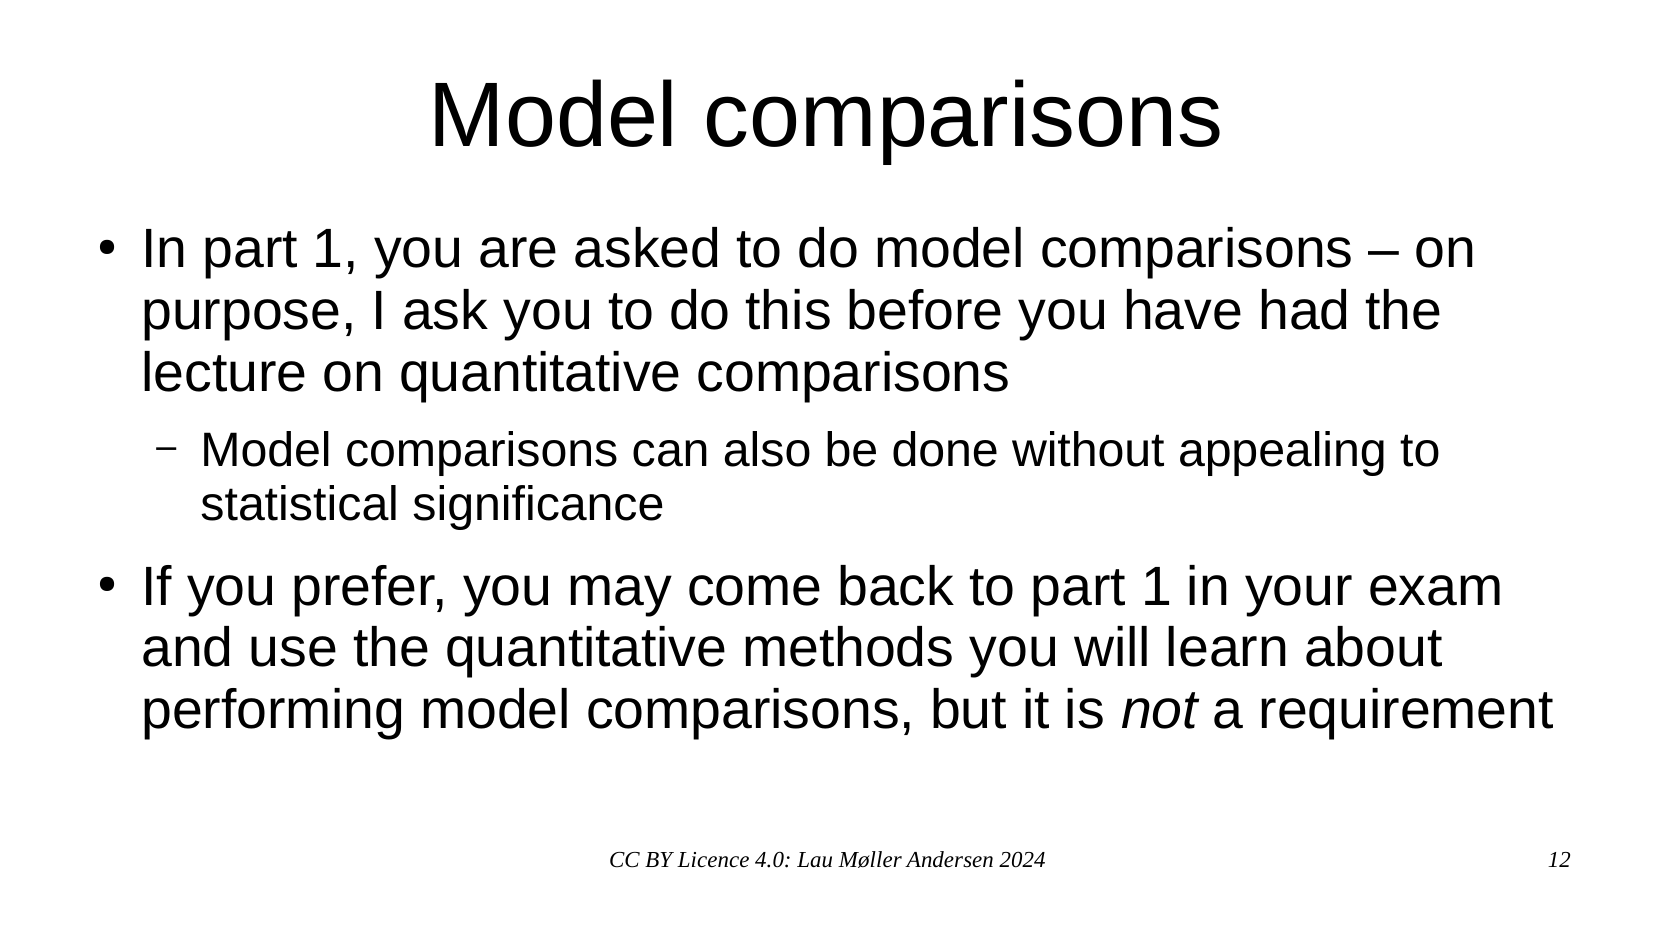

# Model comparisons
In part 1, you are asked to do model comparisons – on purpose, I ask you to do this before you have had the lecture on quantitative comparisons
Model comparisons can also be done without appealing to statistical significance
If you prefer, you may come back to part 1 in your exam and use the quantitative methods you will learn about performing model comparisons, but it is not a requirement
CC BY Licence 4.0: Lau Møller Andersen 2024
12